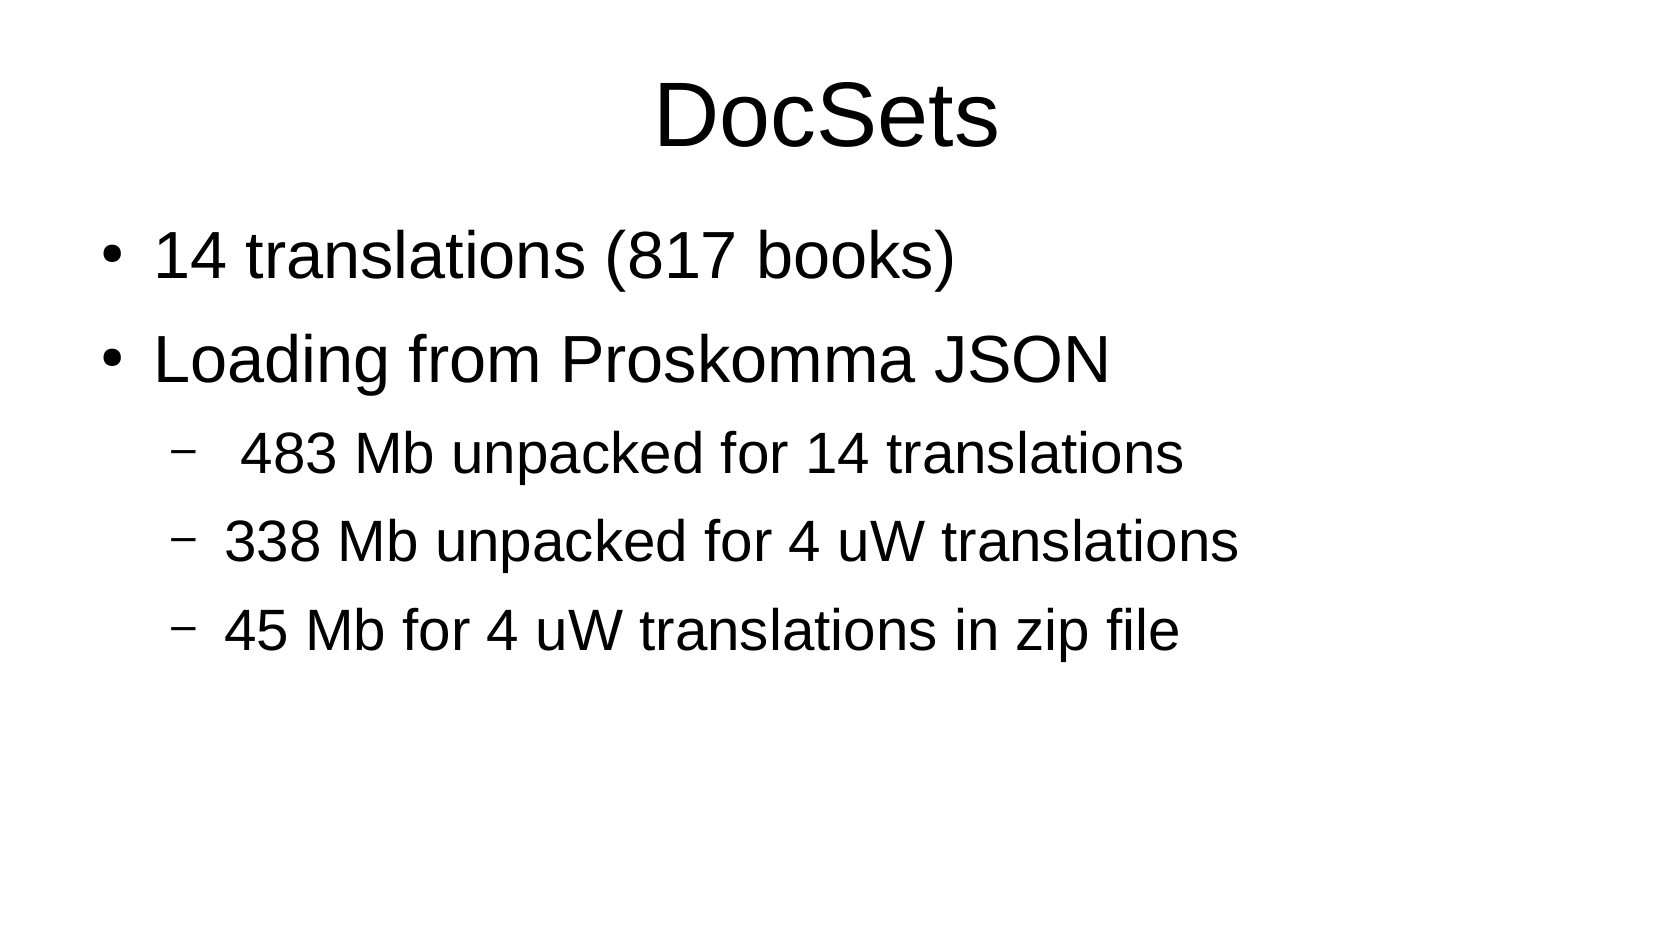

# DocSets
14 translations (817 books)
Loading from Proskomma JSON
 483 Mb unpacked for 14 translations
338 Mb unpacked for 4 uW translations
45 Mb for 4 uW translations in zip file